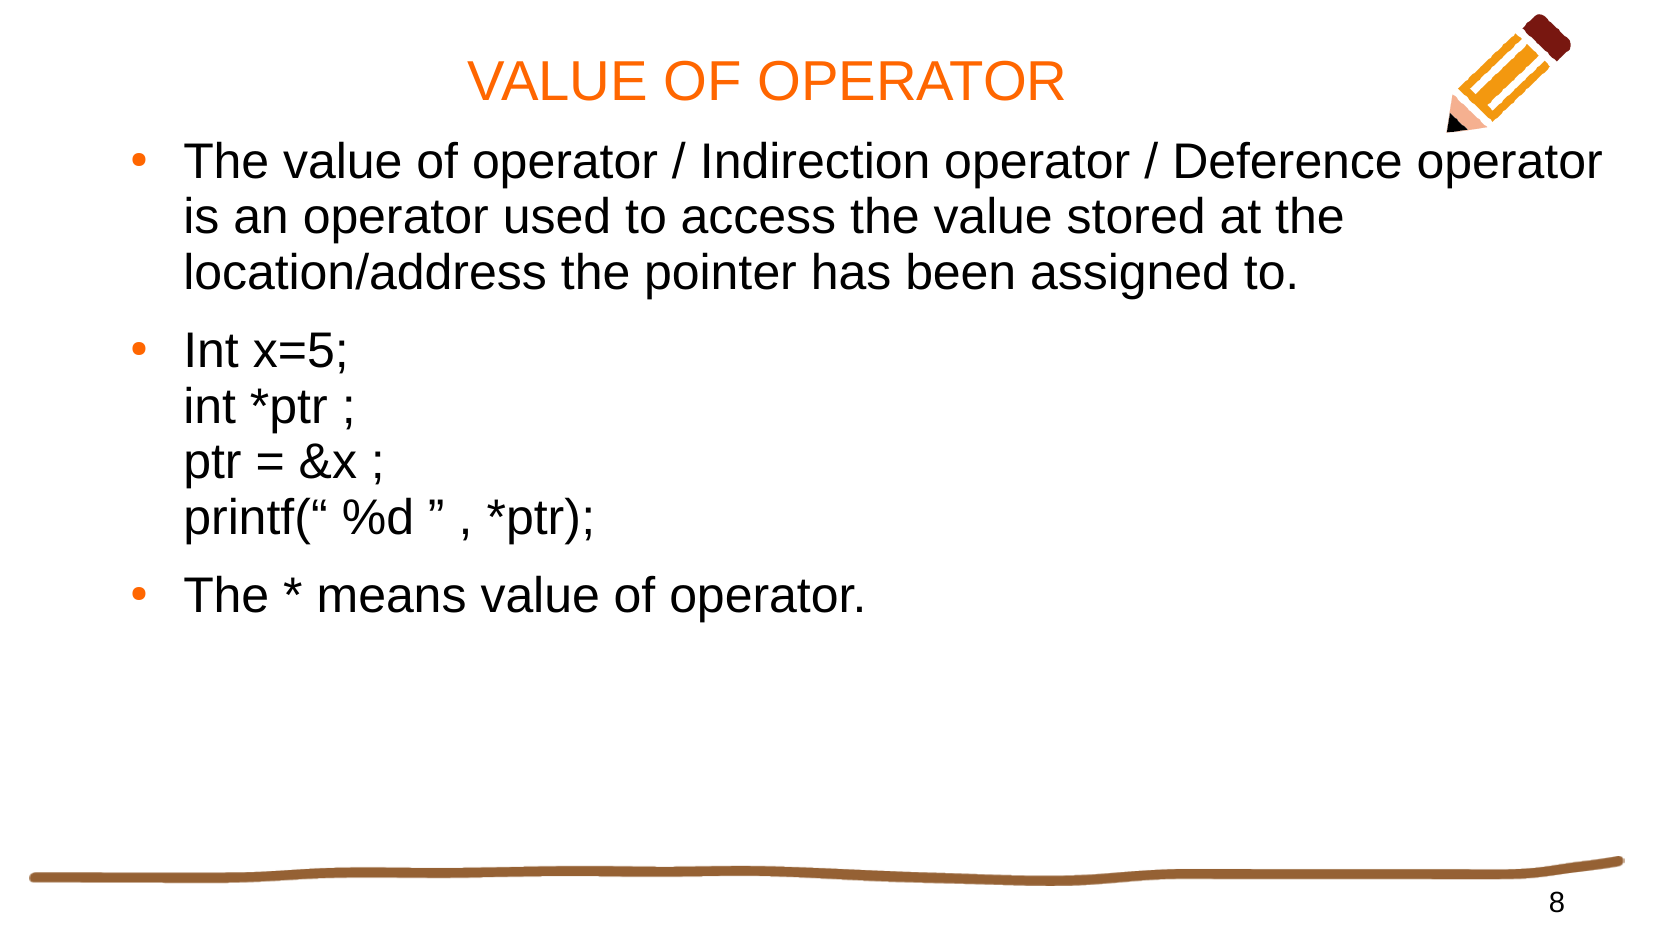

# VALUE OF OPERATOR
The value of operator / Indirection operator / Deference operator is an operator used to access the value stored at the location/address the pointer has been assigned to.
Int x=5;
int *ptr ;
ptr = &x ;
printf(“ %d ” , *ptr);
The * means value of operator.
8